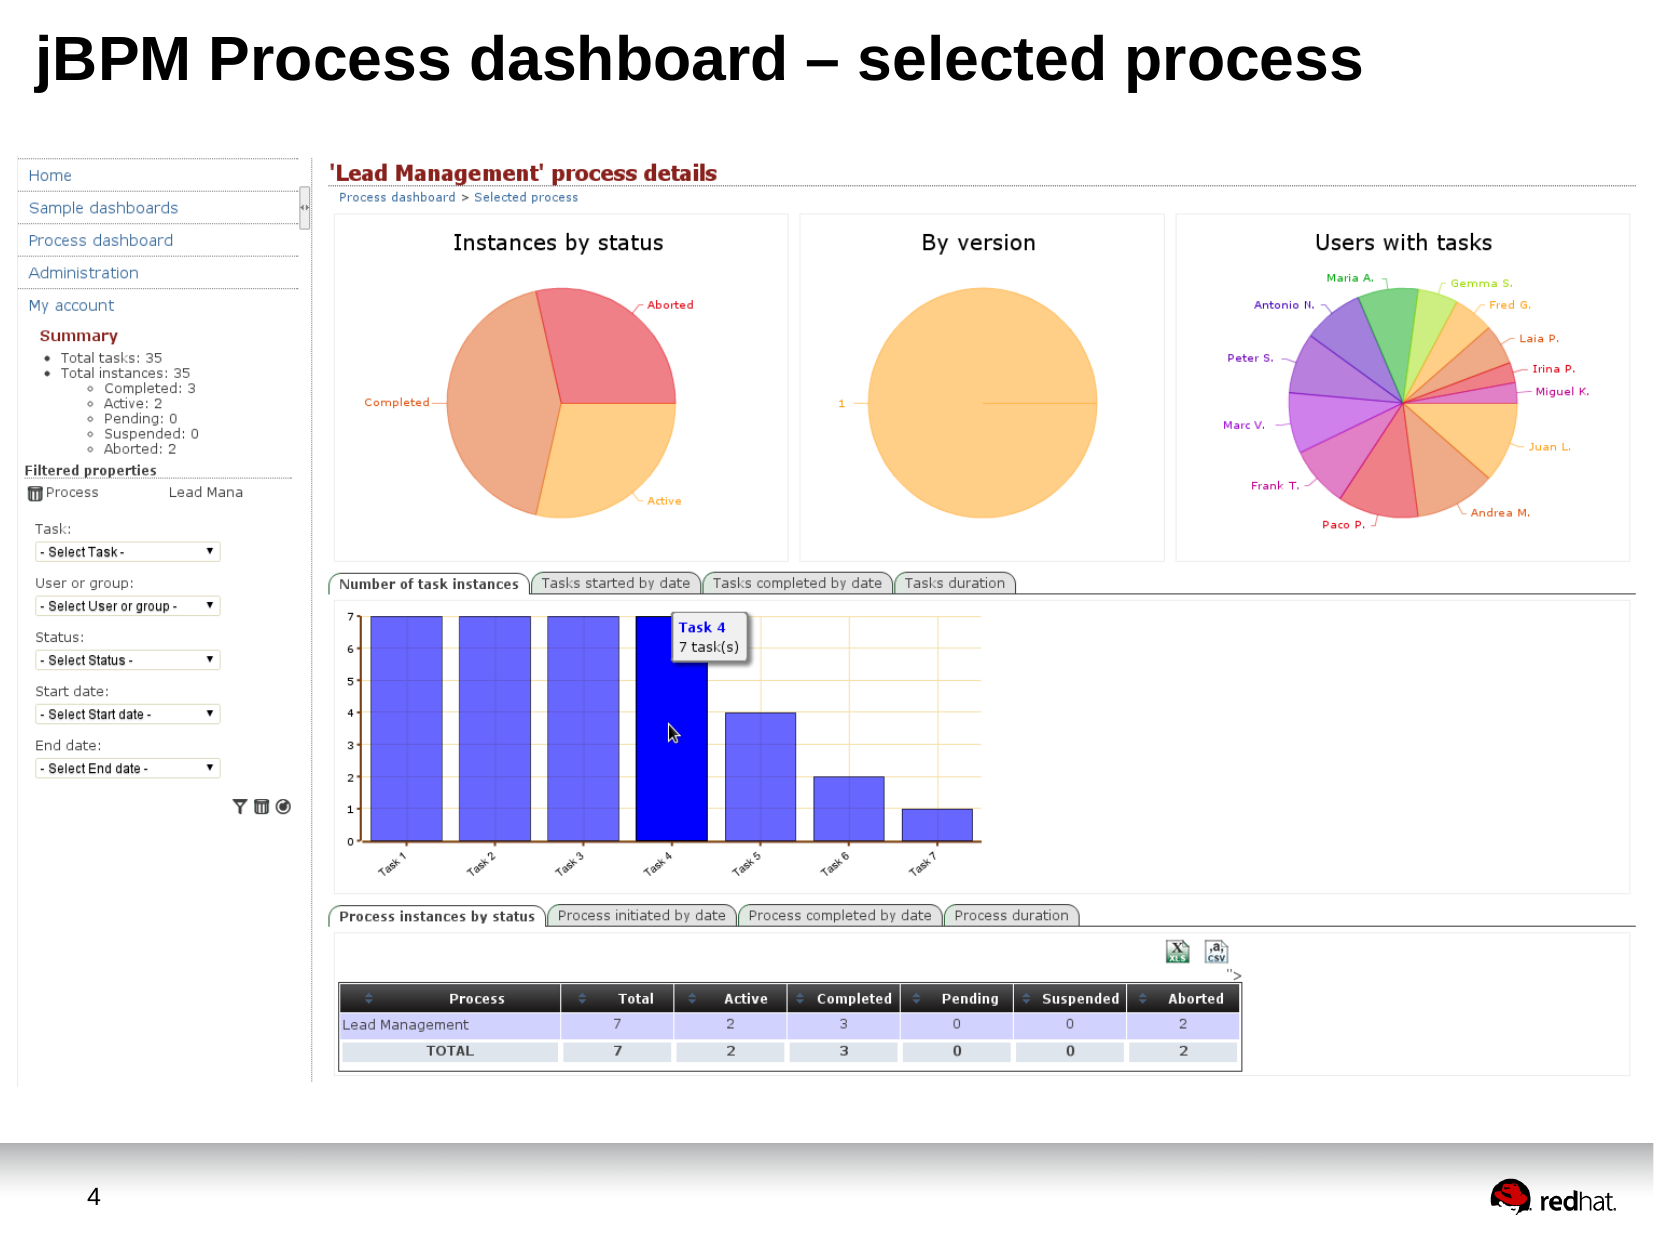

# jBPM Process dashboard – selected process